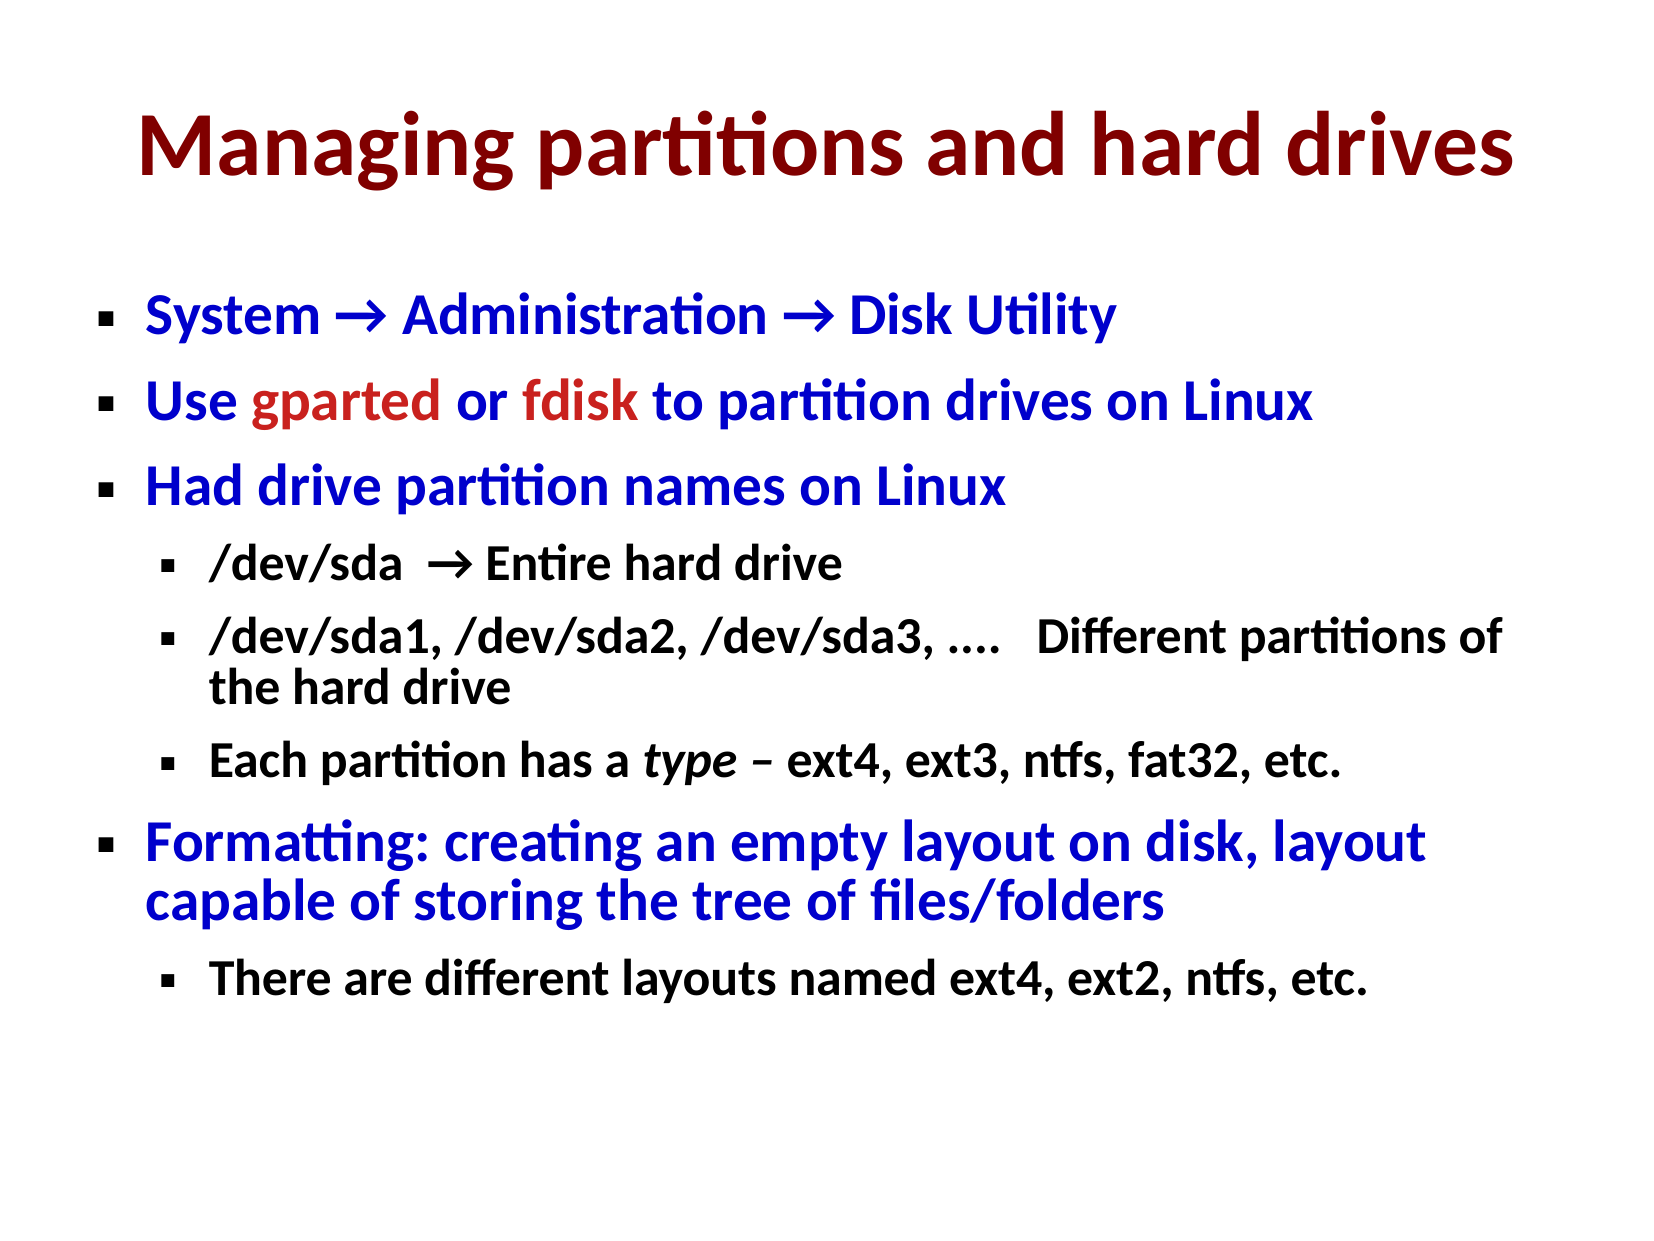

# Managing partitions and hard drives
System → Administration → Disk Utility
Use gparted or fdisk to partition drives on Linux
Had drive partition names on Linux
/dev/sda → Entire hard drive
/dev/sda1, /dev/sda2, /dev/sda3, .... Different partitions of the hard drive
Each partition has a type – ext4, ext3, ntfs, fat32, etc.
Formatting: creating an empty layout on disk, layout capable of storing the tree of files/folders
There are different layouts named ext4, ext2, ntfs, etc.